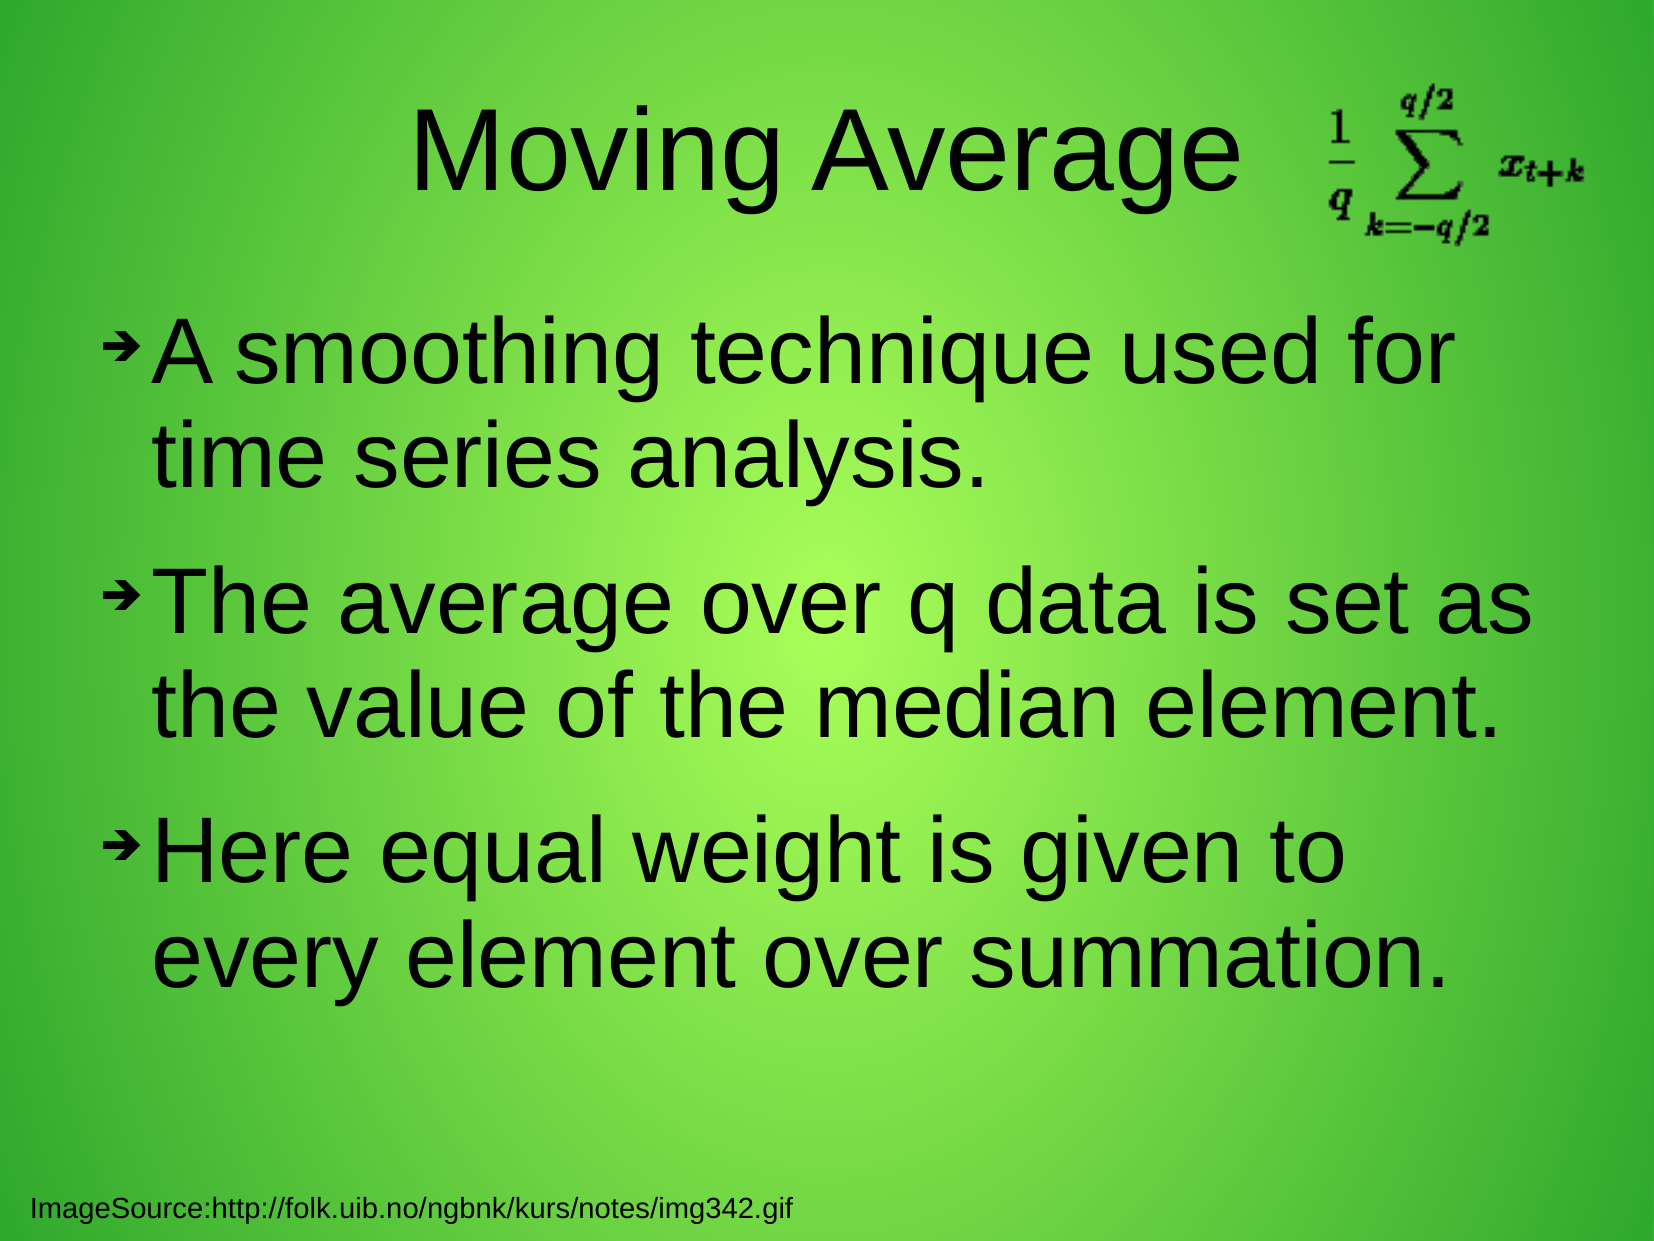

# Moving Average
A smoothing technique used for time series analysis.
The average over q data is set as the value of the median element.
Here equal weight is given to every element over summation.
ImageSource:http://folk.uib.no/ngbnk/kurs/notes/img342.gif